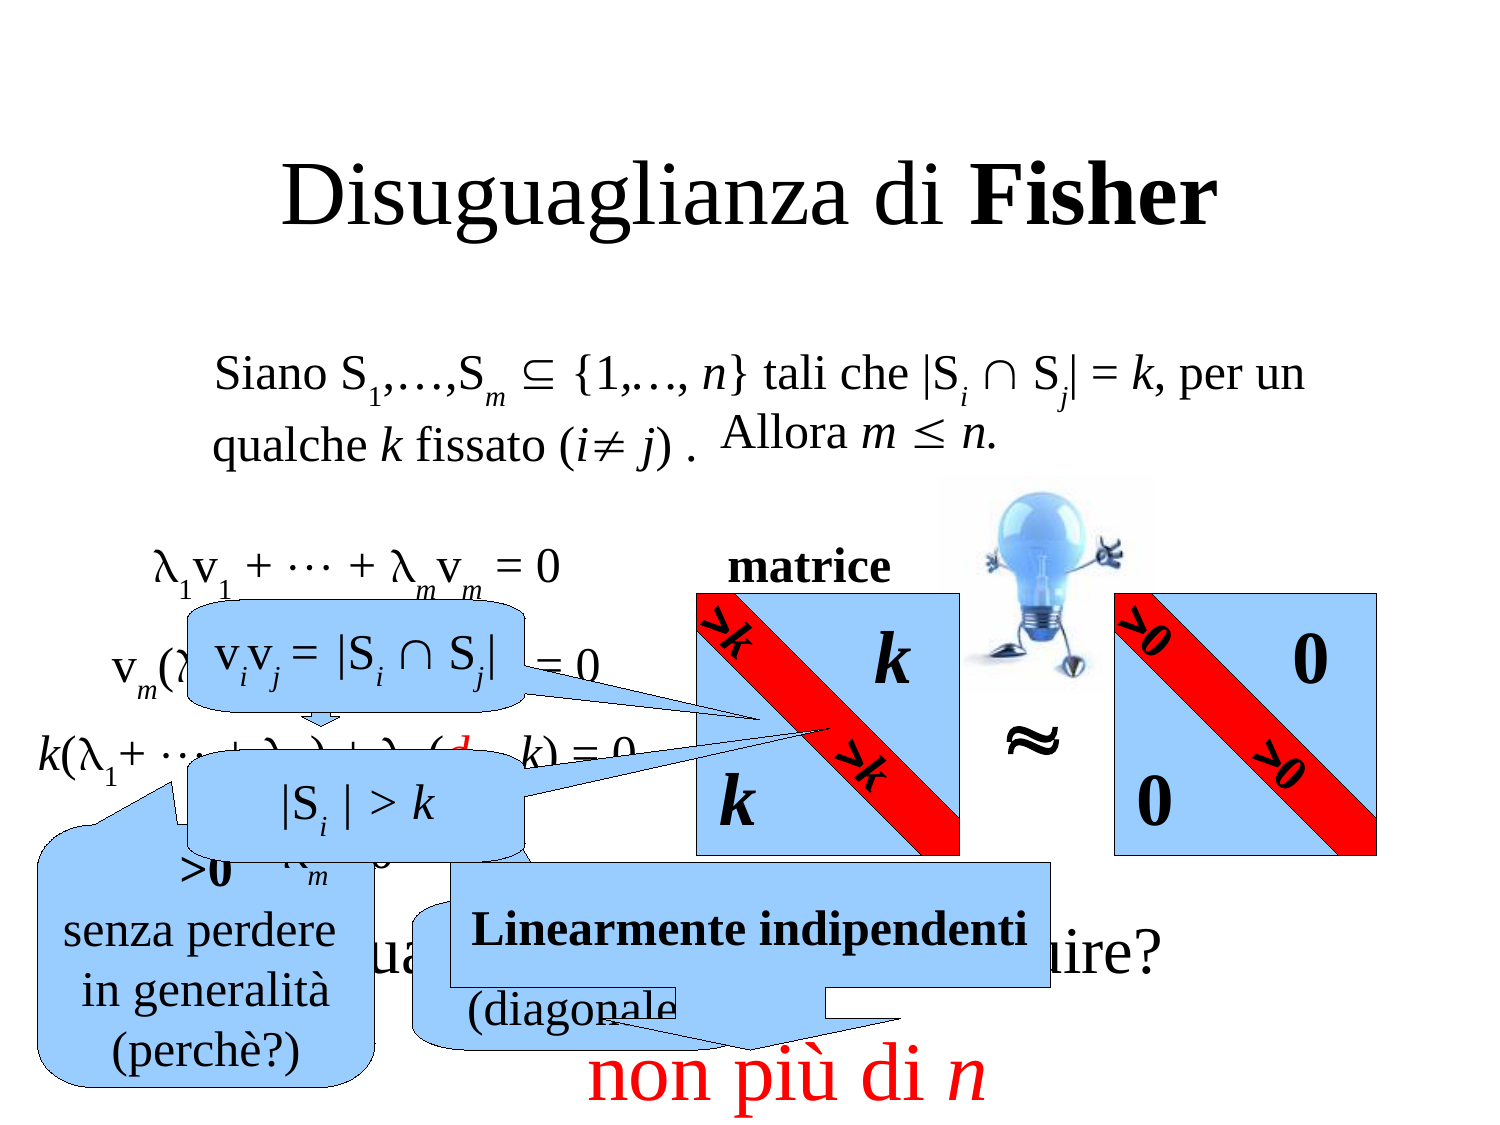

# Disuguaglianza di Fisher
Siano S1,…,Sm  {1,…, n} tali che |Si  Sj| = k, per un qualche k fissato (i≠ j) .
Allora m ≤ n.
k
>k
k
>k
0
>0
0
>0
≈
matrice
1v1 + ⋯ + mvm = 0
vm(1v1 + ⋯ + mvm) = 0
vivj = |Si  Sj|
|Si | > k
k(1+ ⋯ + m) + m(dm- k) = 0
m= 0
>0
senza perdere
in generalità
(perchè?)
>0
(diagonale)
Linearmente indipendenti
Quanti insiemi posso costruire?
non più di n